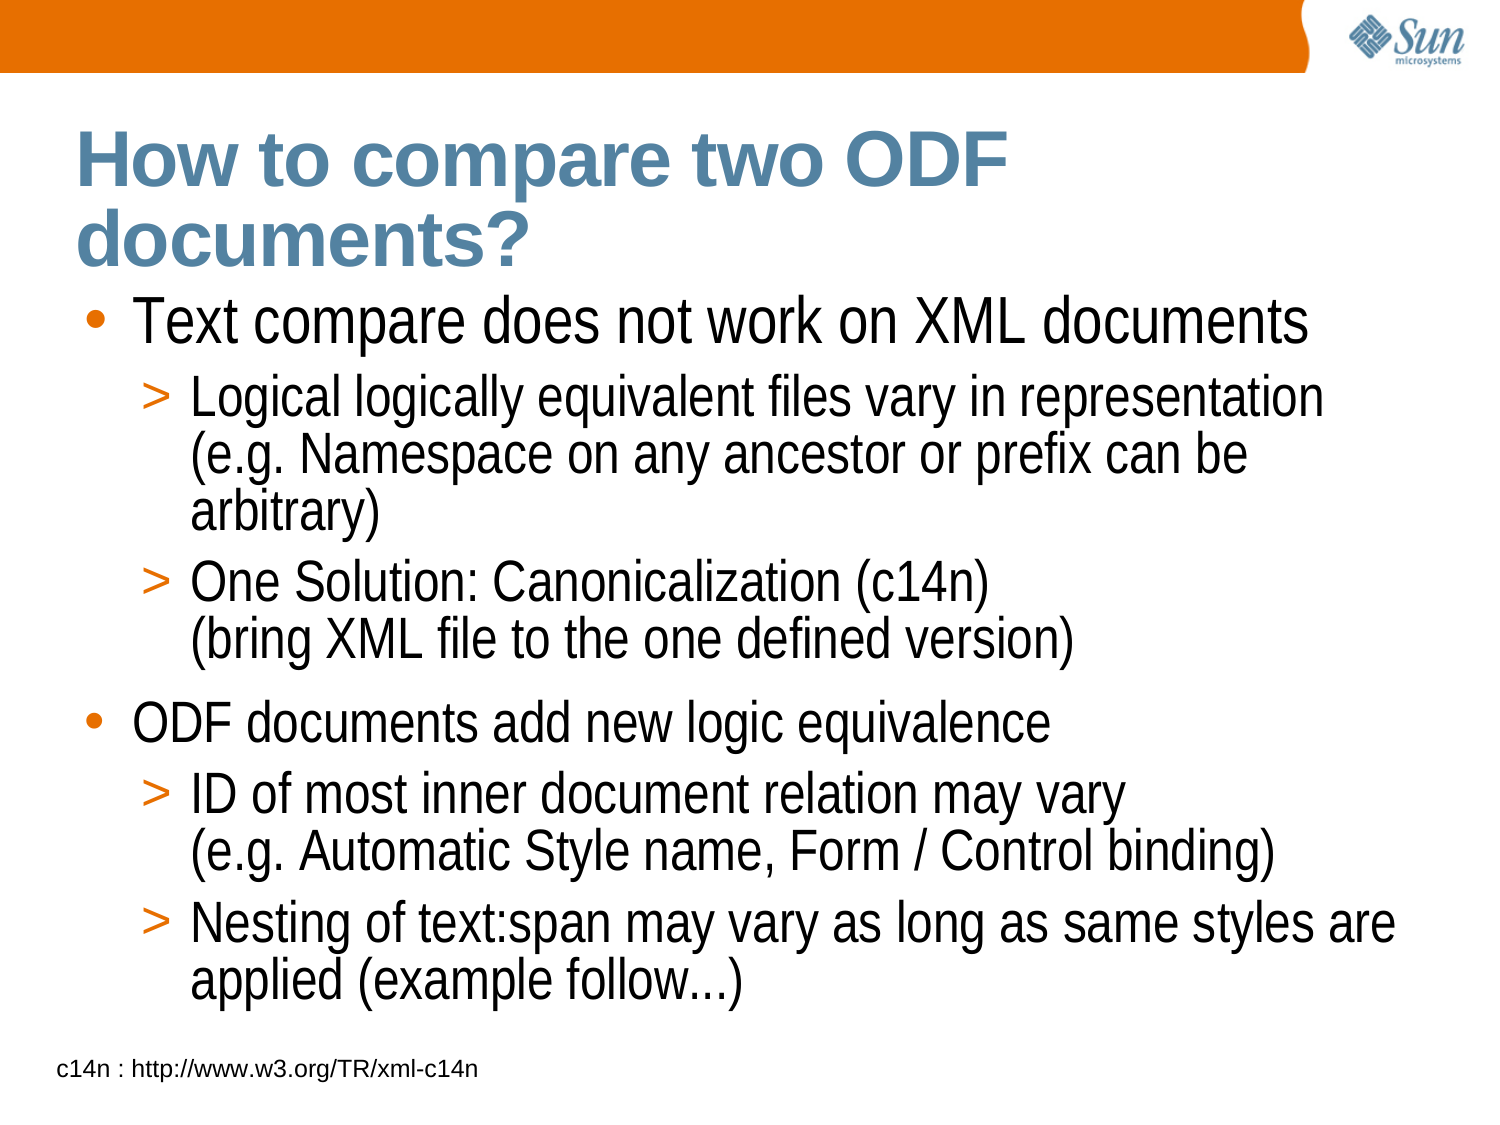

# How to compare two ODF documents?
Text compare does not work on XML documents
Logical logically equivalent files vary in representation
(e.g. Namespace on any ancestor or prefix can be arbitrary)
One Solution: Canonicalization (c14n)
(bring XML file to the one defined version)
ODF documents add new logic equivalence
ID of most inner document relation may vary
(e.g. Automatic Style name, Form / Control binding)
Nesting of text:span may vary as long as same styles are applied (example follow...)
c14n : http://www.w3.org/TR/xml-c14n